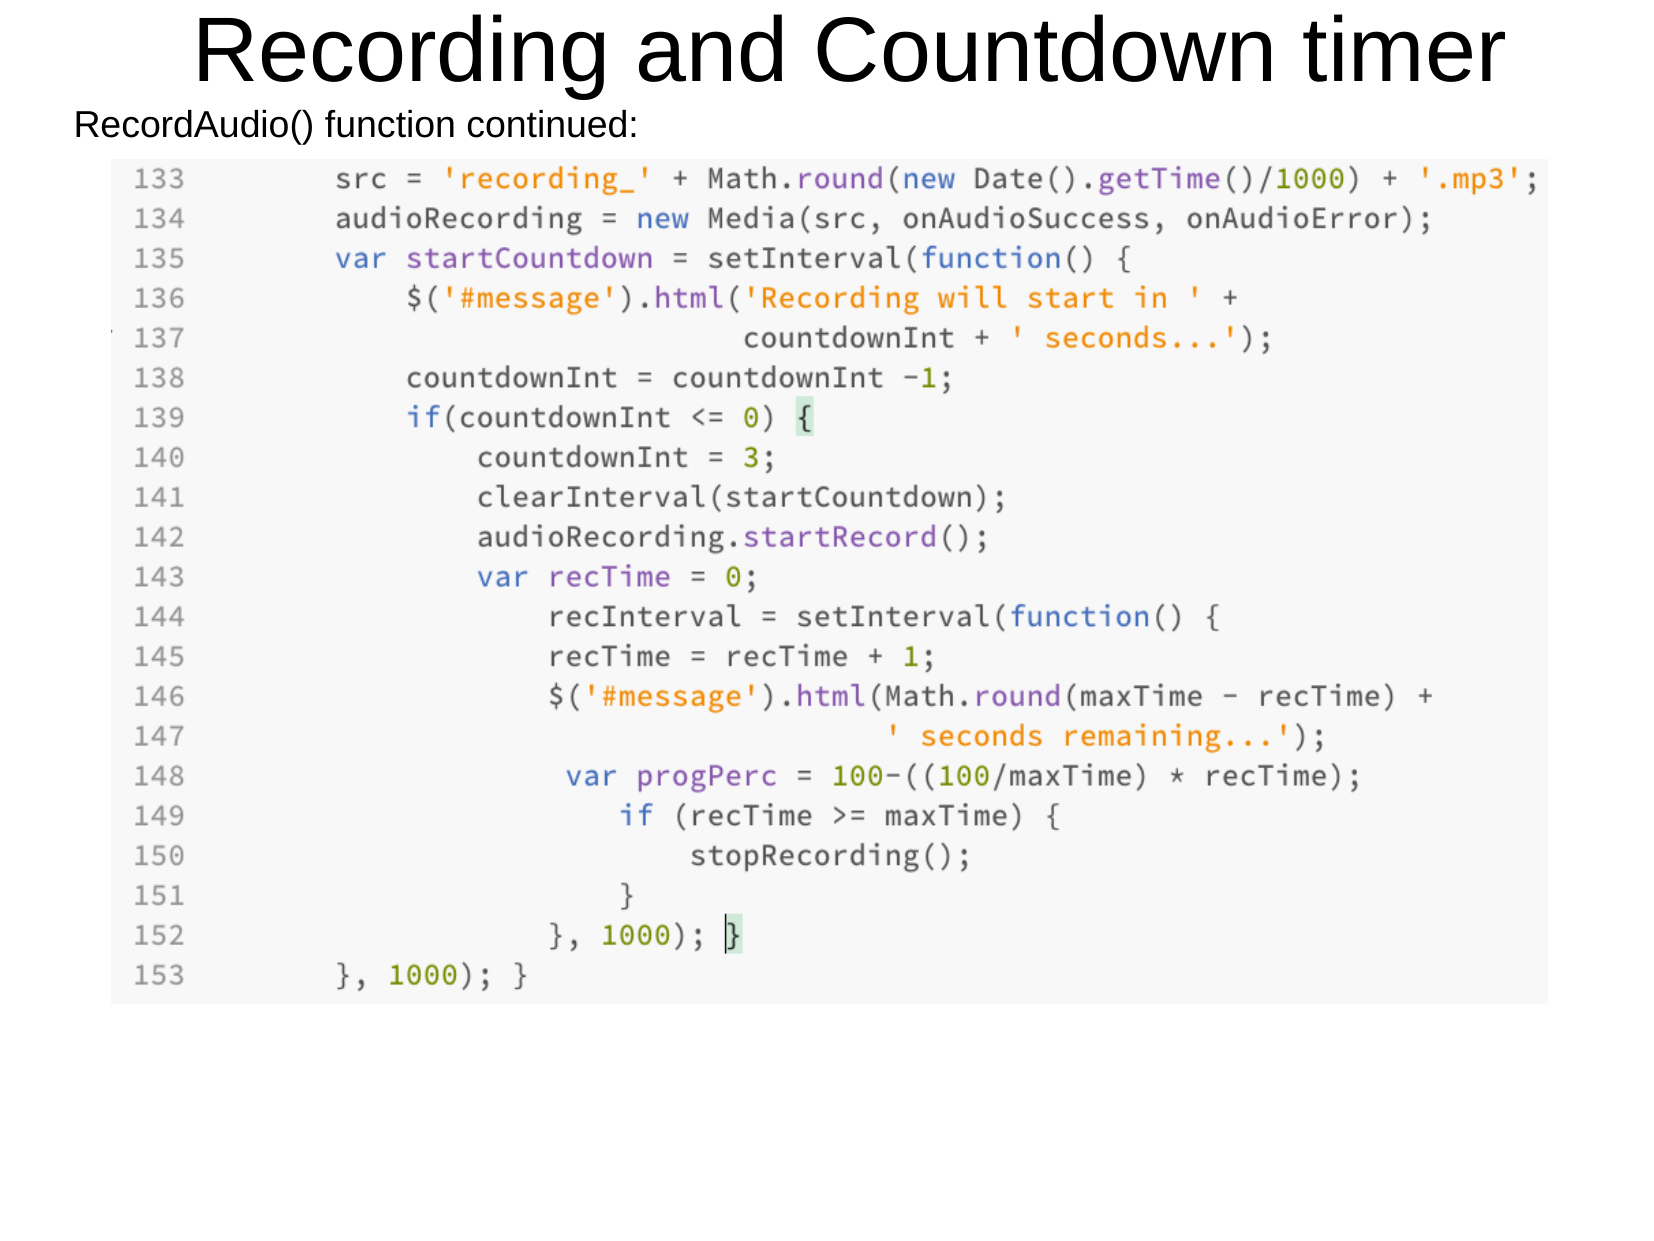

# Recording and Countdown timer
RecordAudio() function continued: